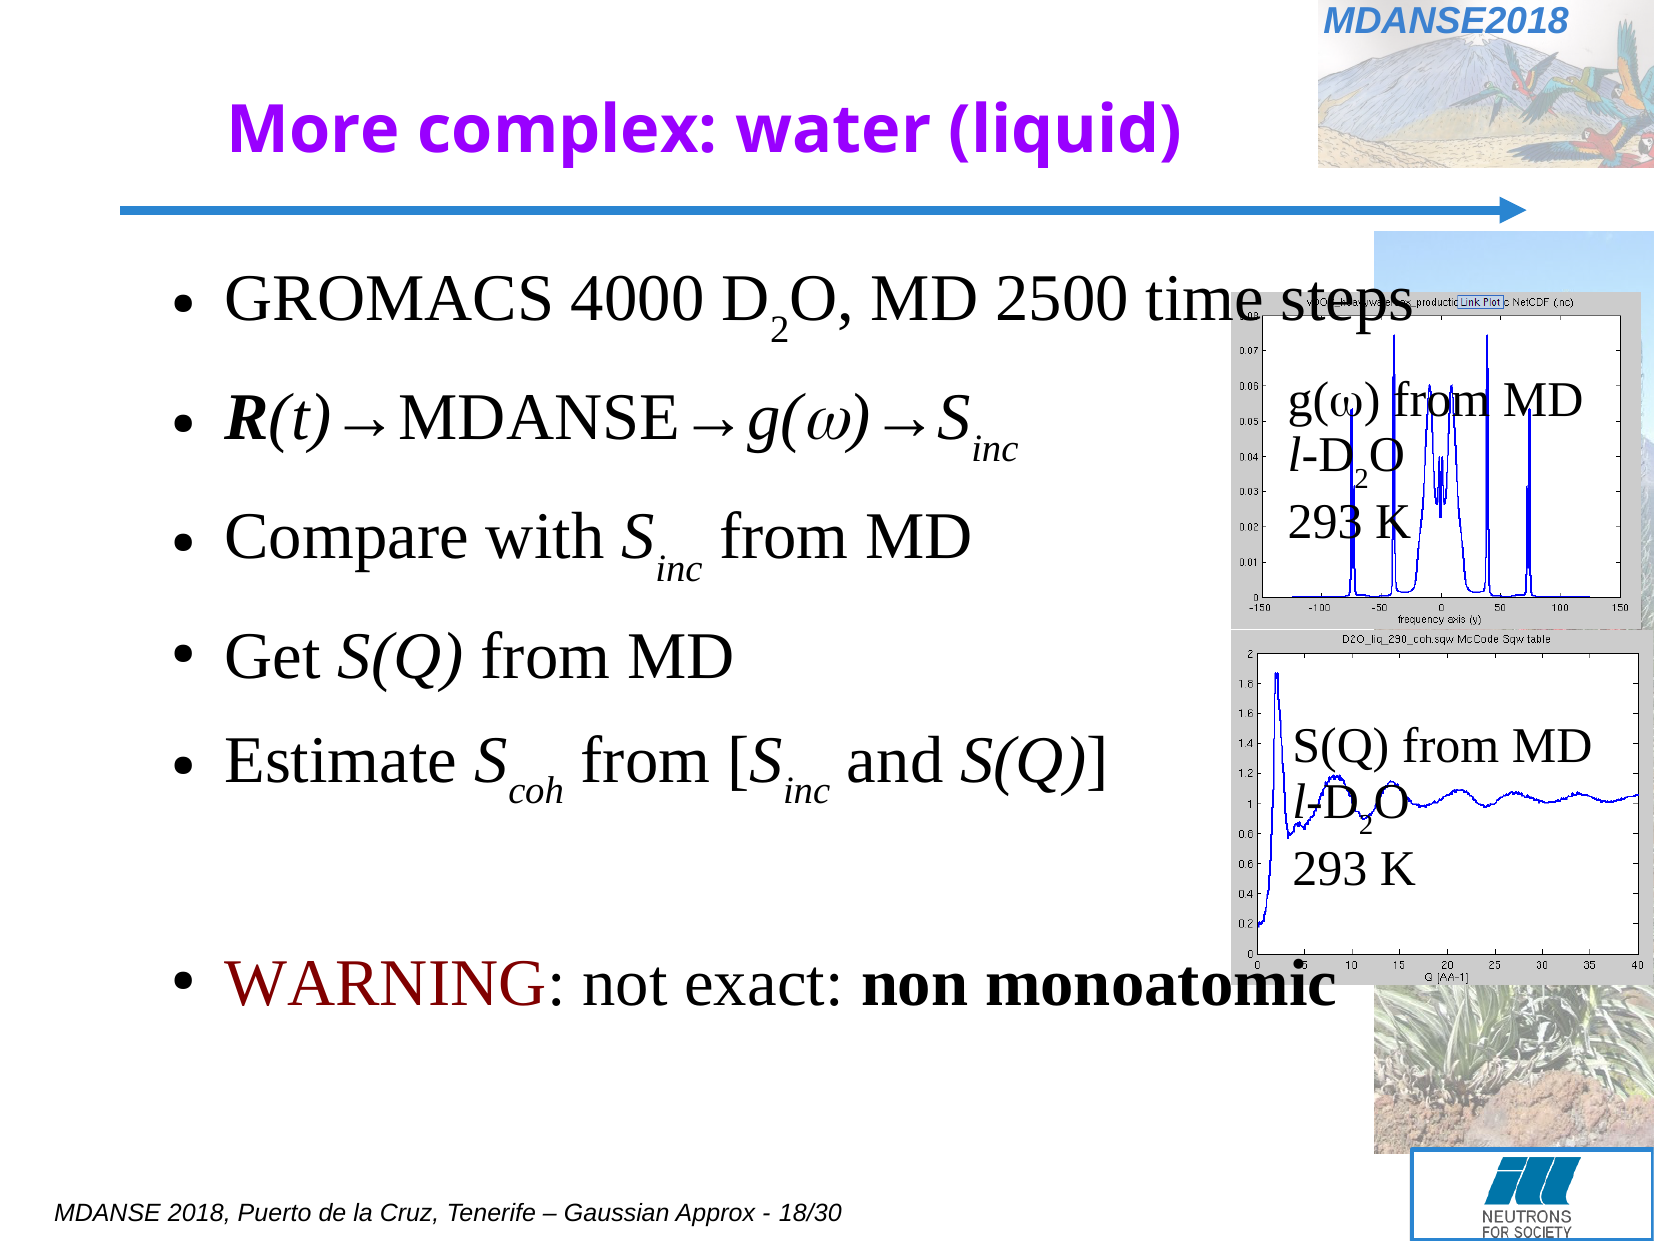

# More complex: water (liquid)
GROMACS 4000 D2O, MD 2500 time steps
R(t)→MDANSE→g(w)→Sinc
Compare with Sinc from MD
Get S(Q) from MD
Estimate Scoh from [Sinc and S(Q)]
WARNING: not exact: non monoatomic
g(w) from MD
l-D2O
293 K
S(Q) from MD
l-D2O
293 K